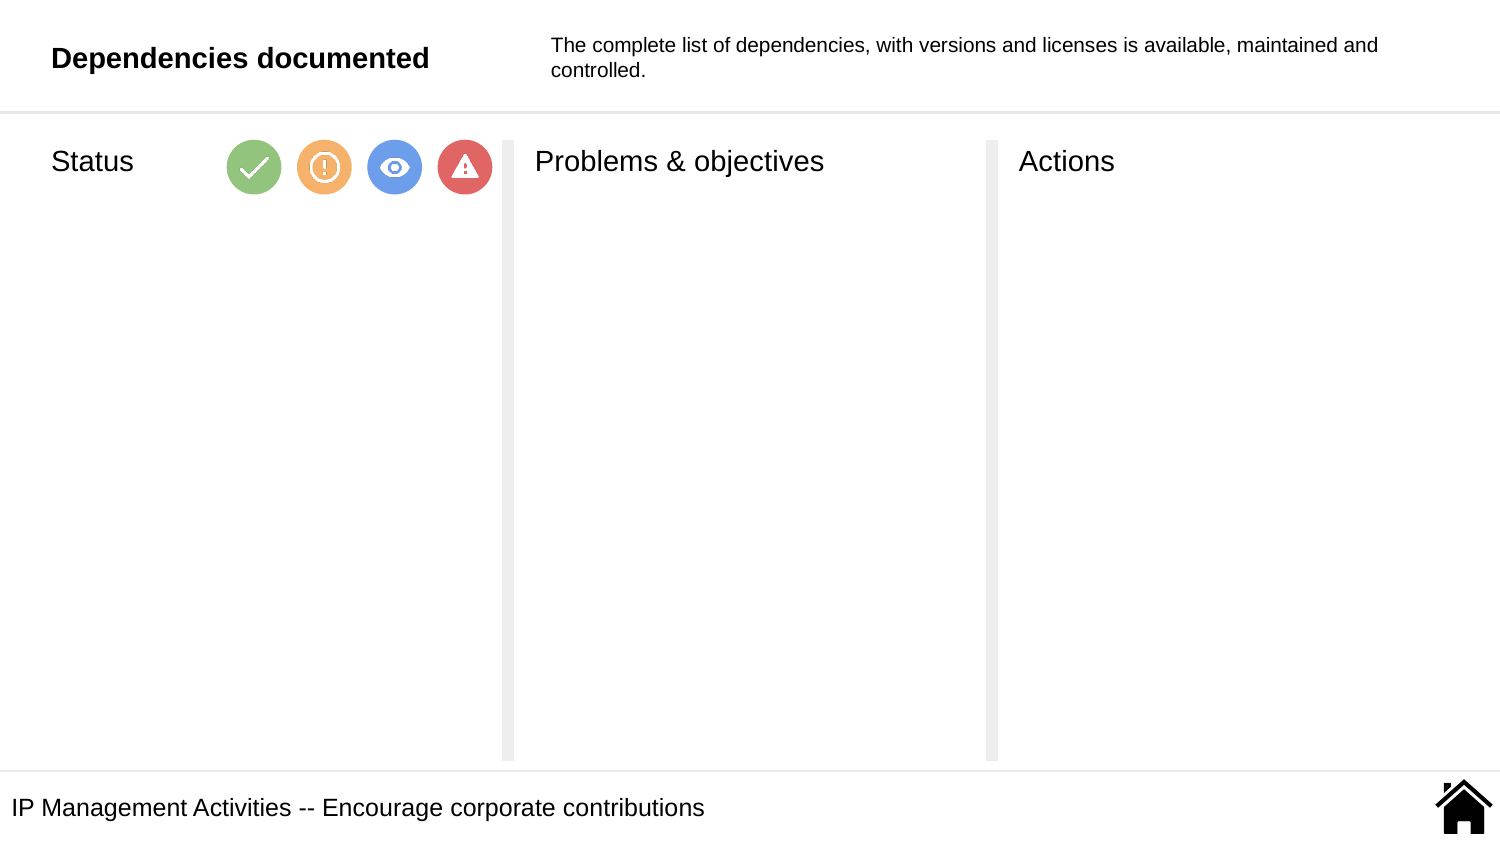

Dependencies documented
The complete list of dependencies, with versions and licenses is available, maintained and controlled.
# Status
Problems & objectives
Actions
IP Management Activities -- Encourage corporate contributions